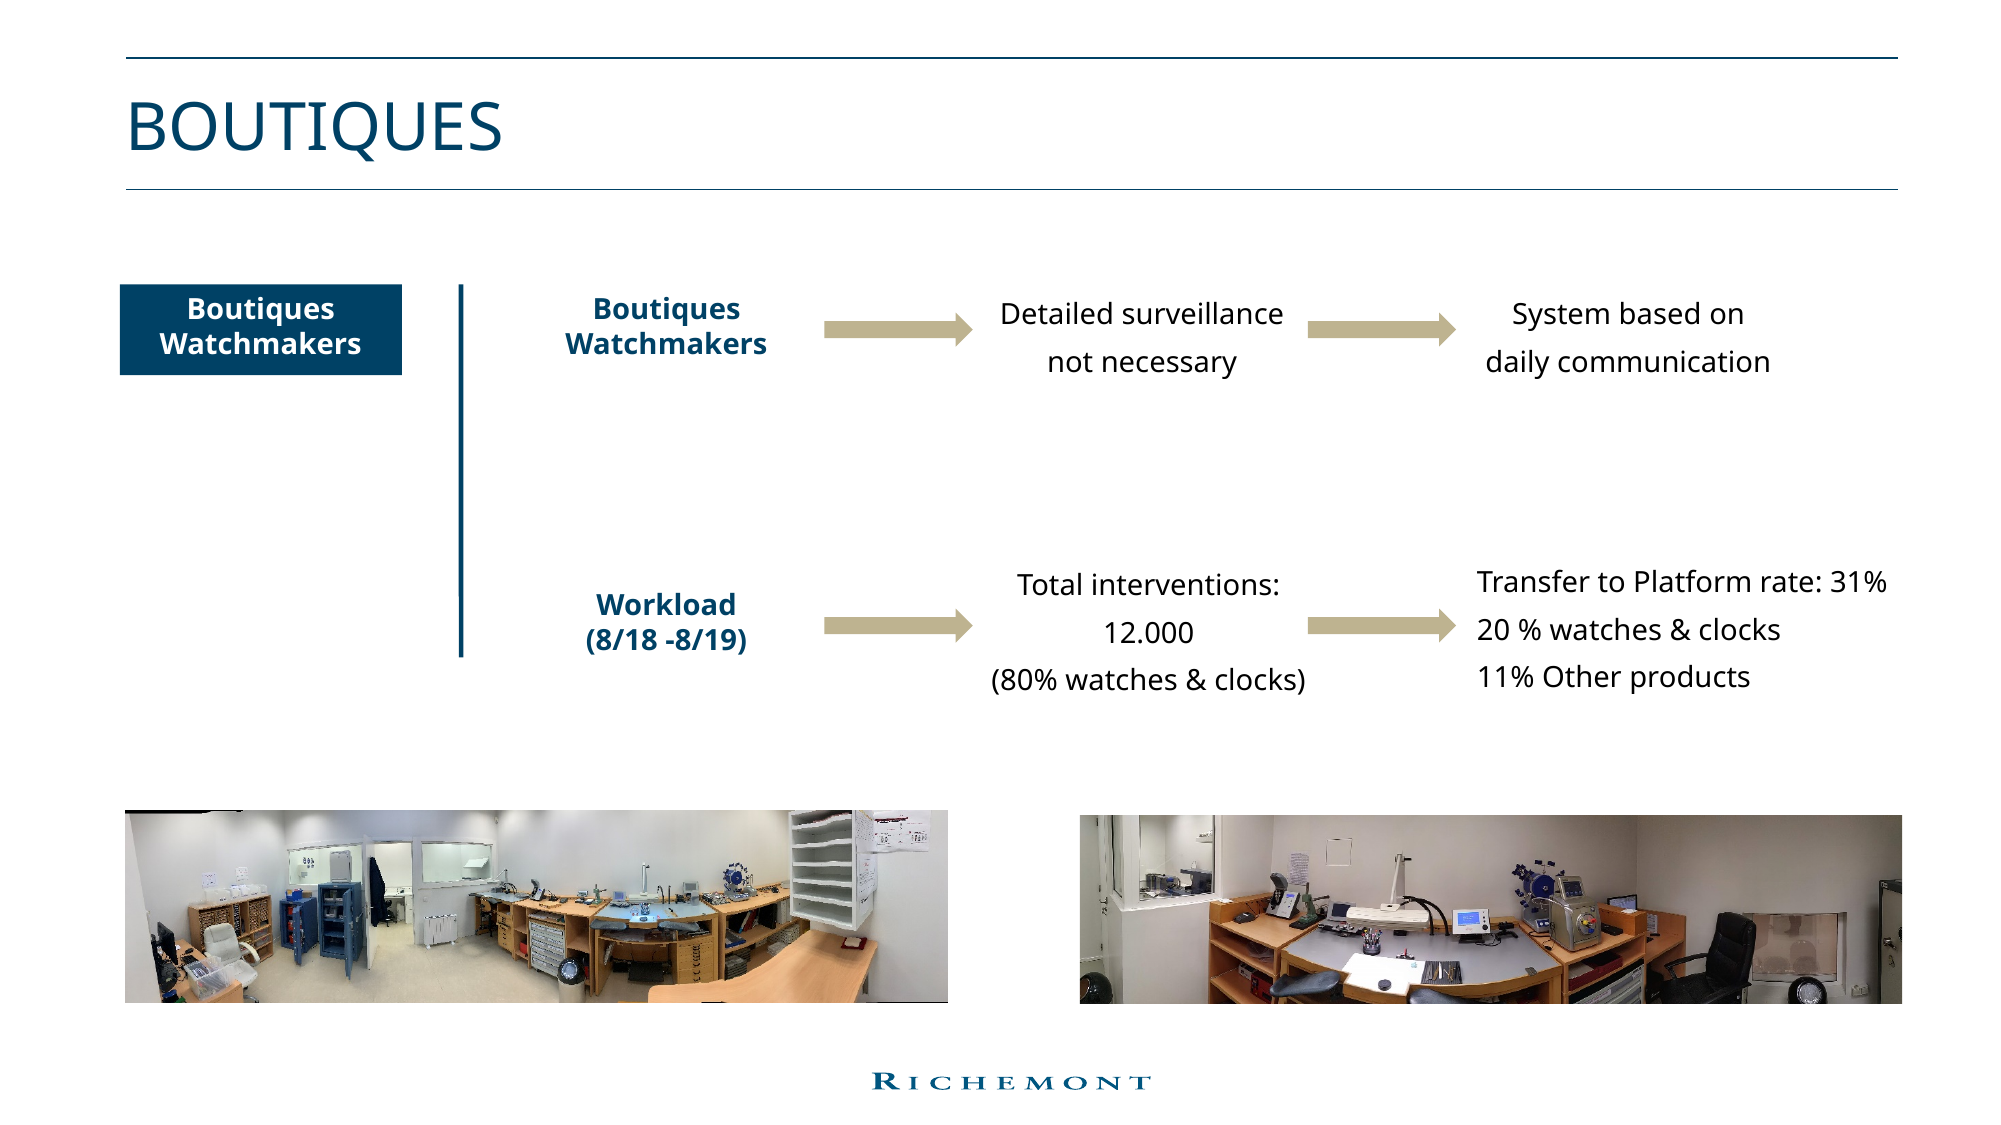

# boutiques
Boutiques Watchmakers
Boutiques Watchmakers
Detailed surveillance
not necessary
System based on
daily communication
Transfer to Platform rate: 31%
20 % watches & clocks
11% Other products
Total interventions:
12.000
(80% watches & clocks)
Workload
(8/18 -8/19)